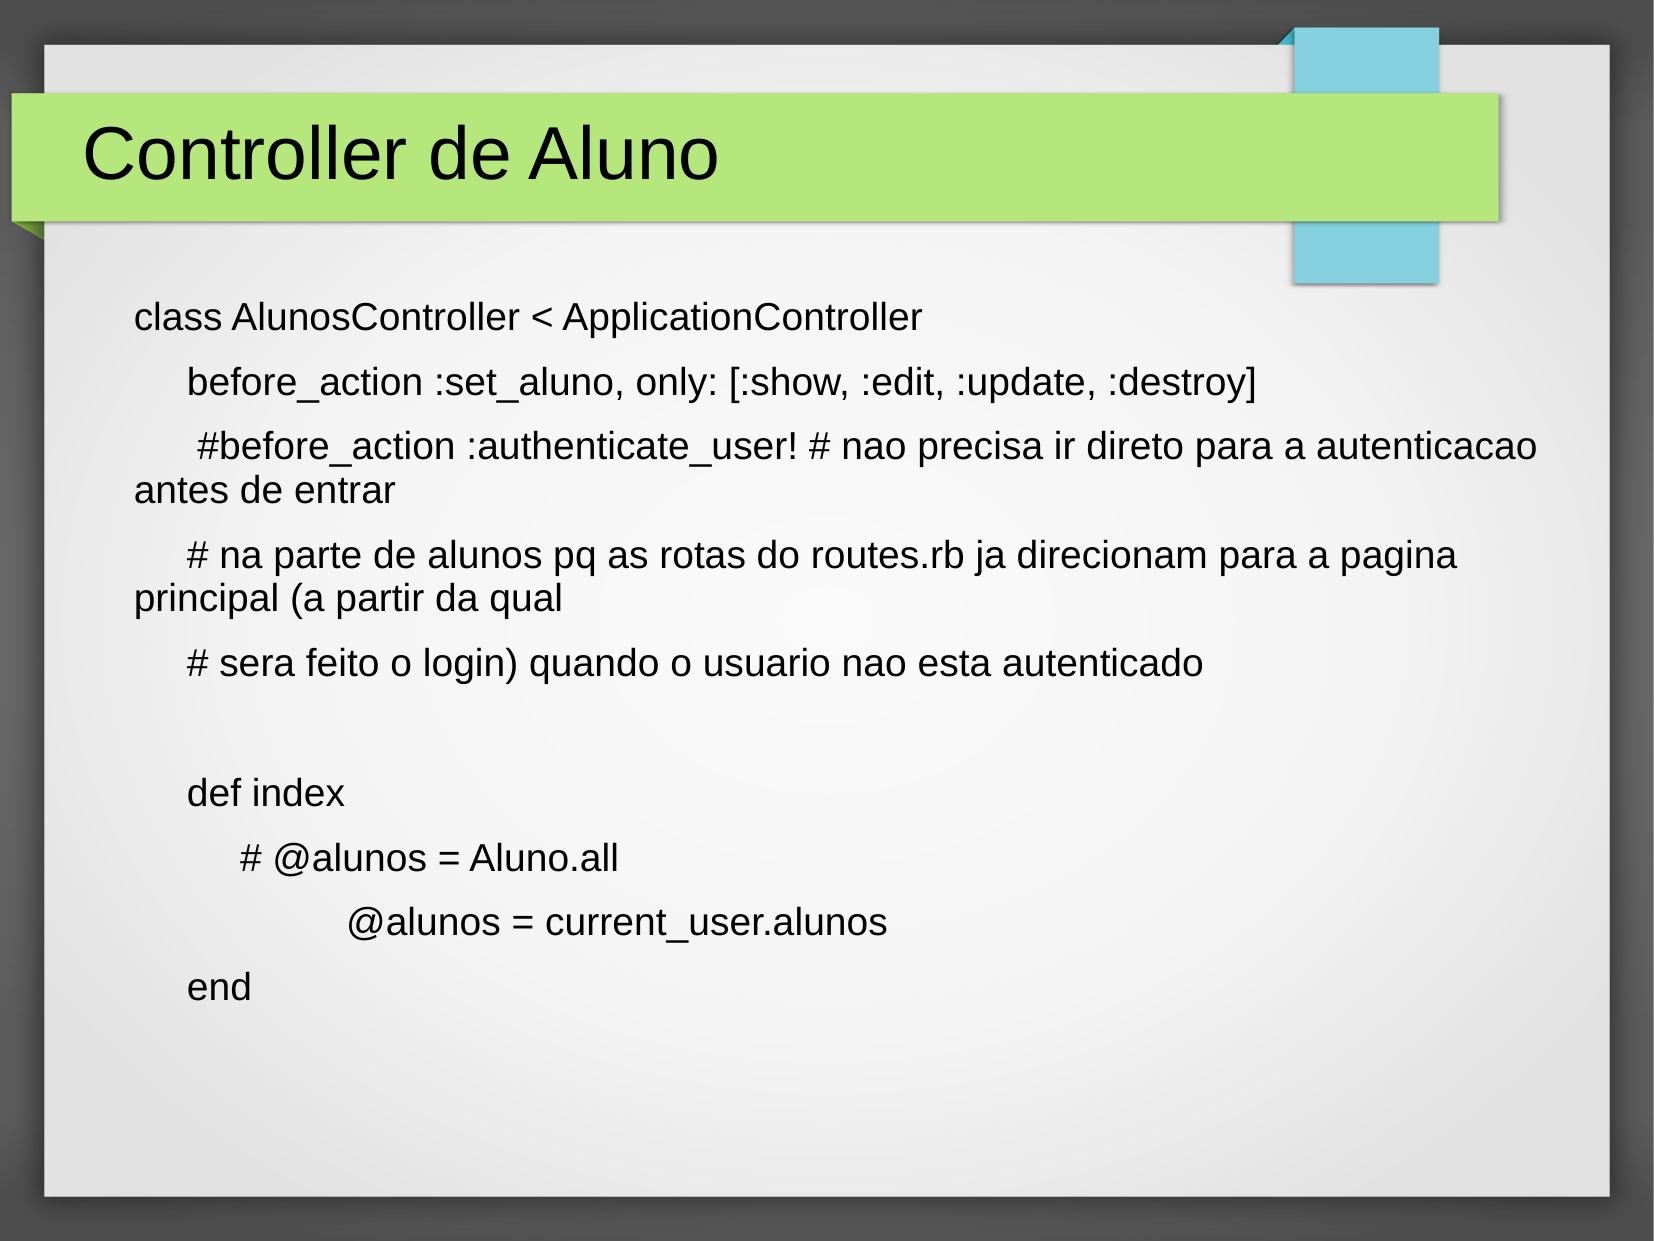

# Controller de Aluno
class AlunosController < ApplicationController
 	before_action :set_aluno, only: [:show, :edit, :update, :destroy]
 	 #before_action :authenticate_user! # nao precisa ir direto para a autenticacao antes de entrar
 	# na parte de alunos pq as rotas do routes.rb ja direcionam para a pagina principal (a partir da qual
 	# sera feito o login) quando o usuario nao esta autenticado
 	def index
 	 	# @alunos = Aluno.all
 			 	@alunos = current_user.alunos
 	end